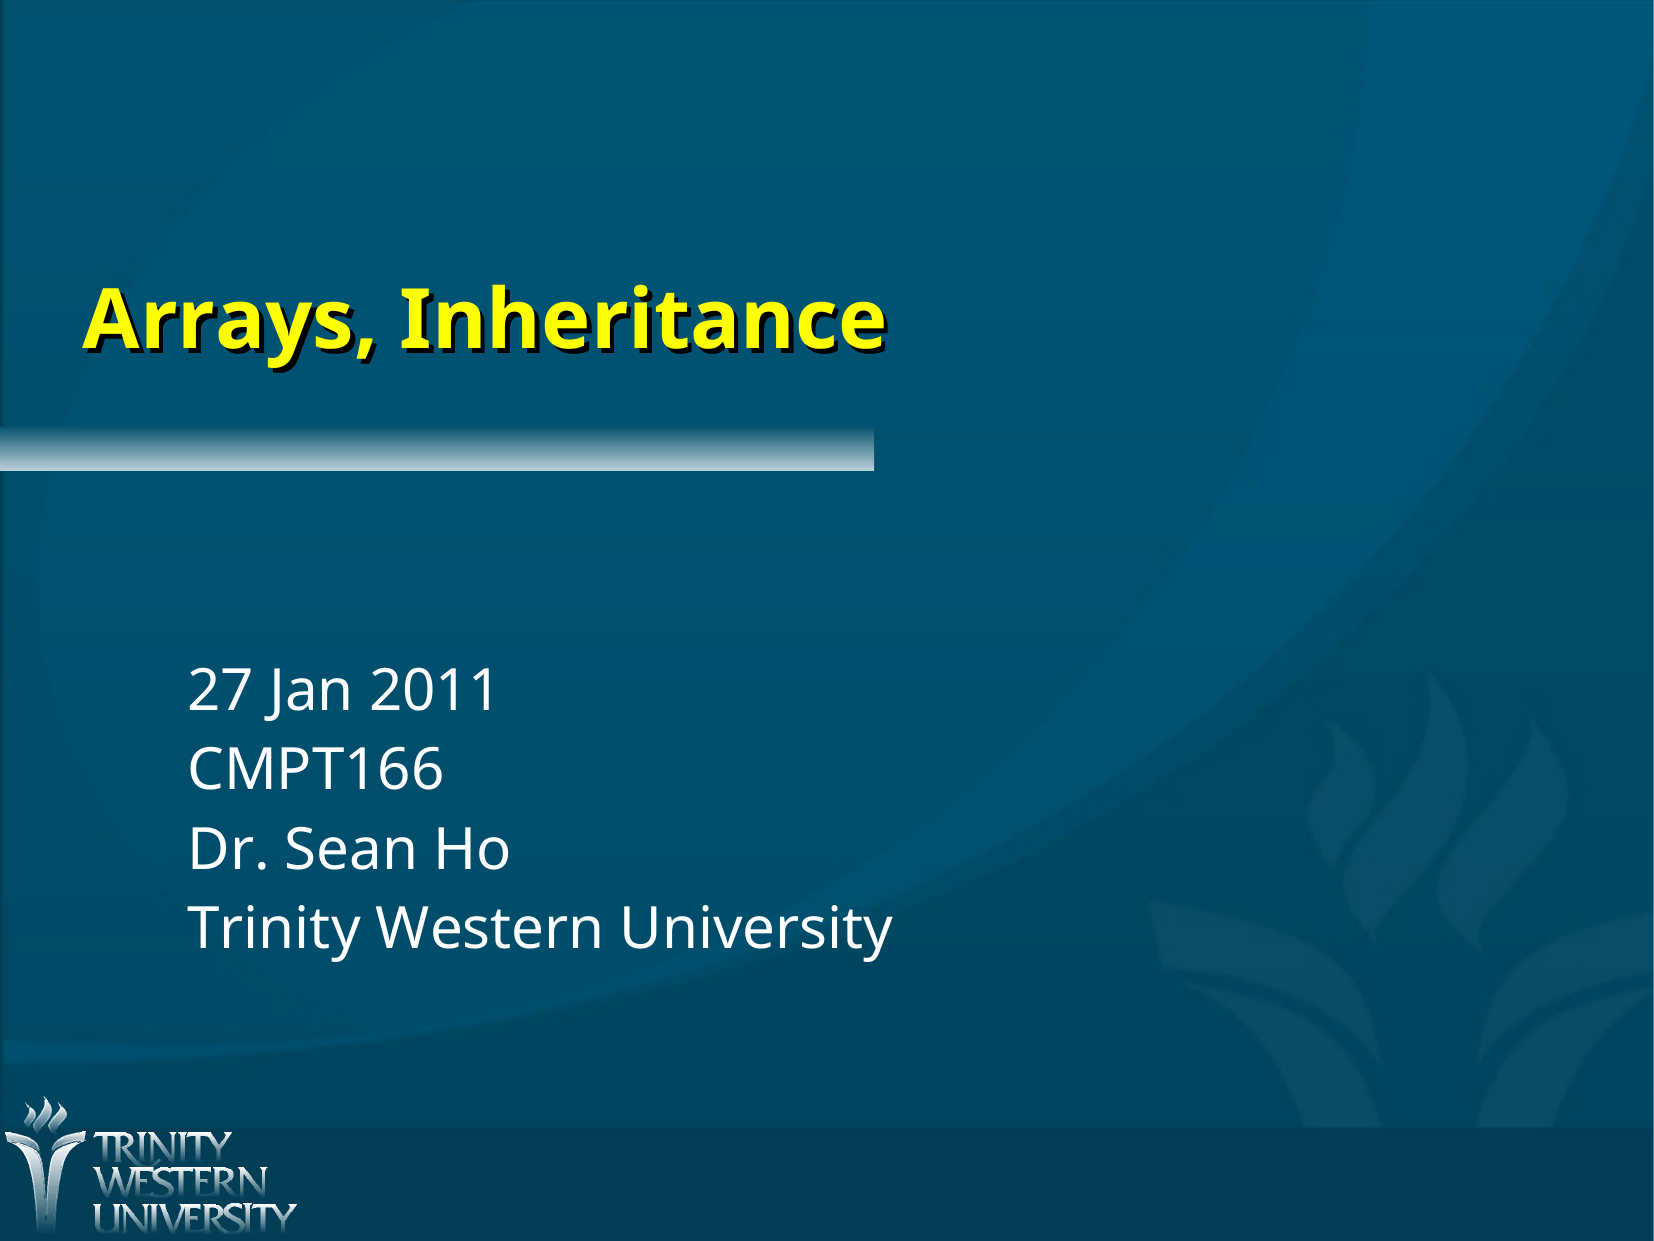

# Arrays, Inheritance
27 Jan 2011
CMPT166
Dr. Sean Ho
Trinity Western University